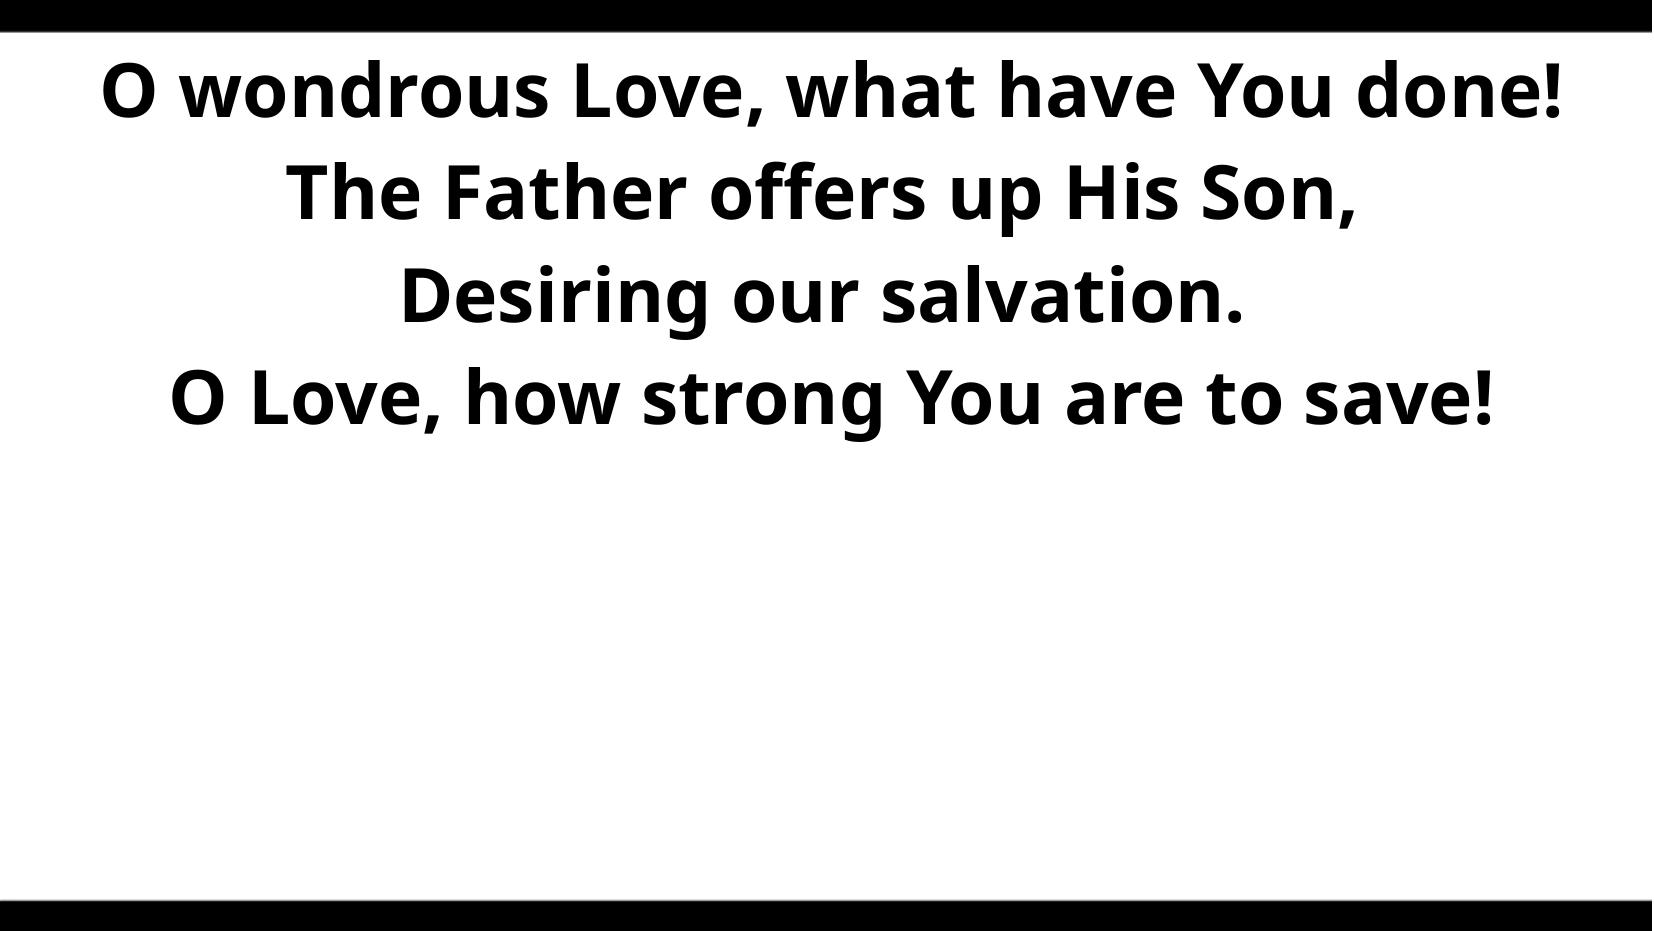

O wondrous Love, what have You done!
The Father offers up His Son,
Desiring our salvation.
O Love, how strong You are to save!